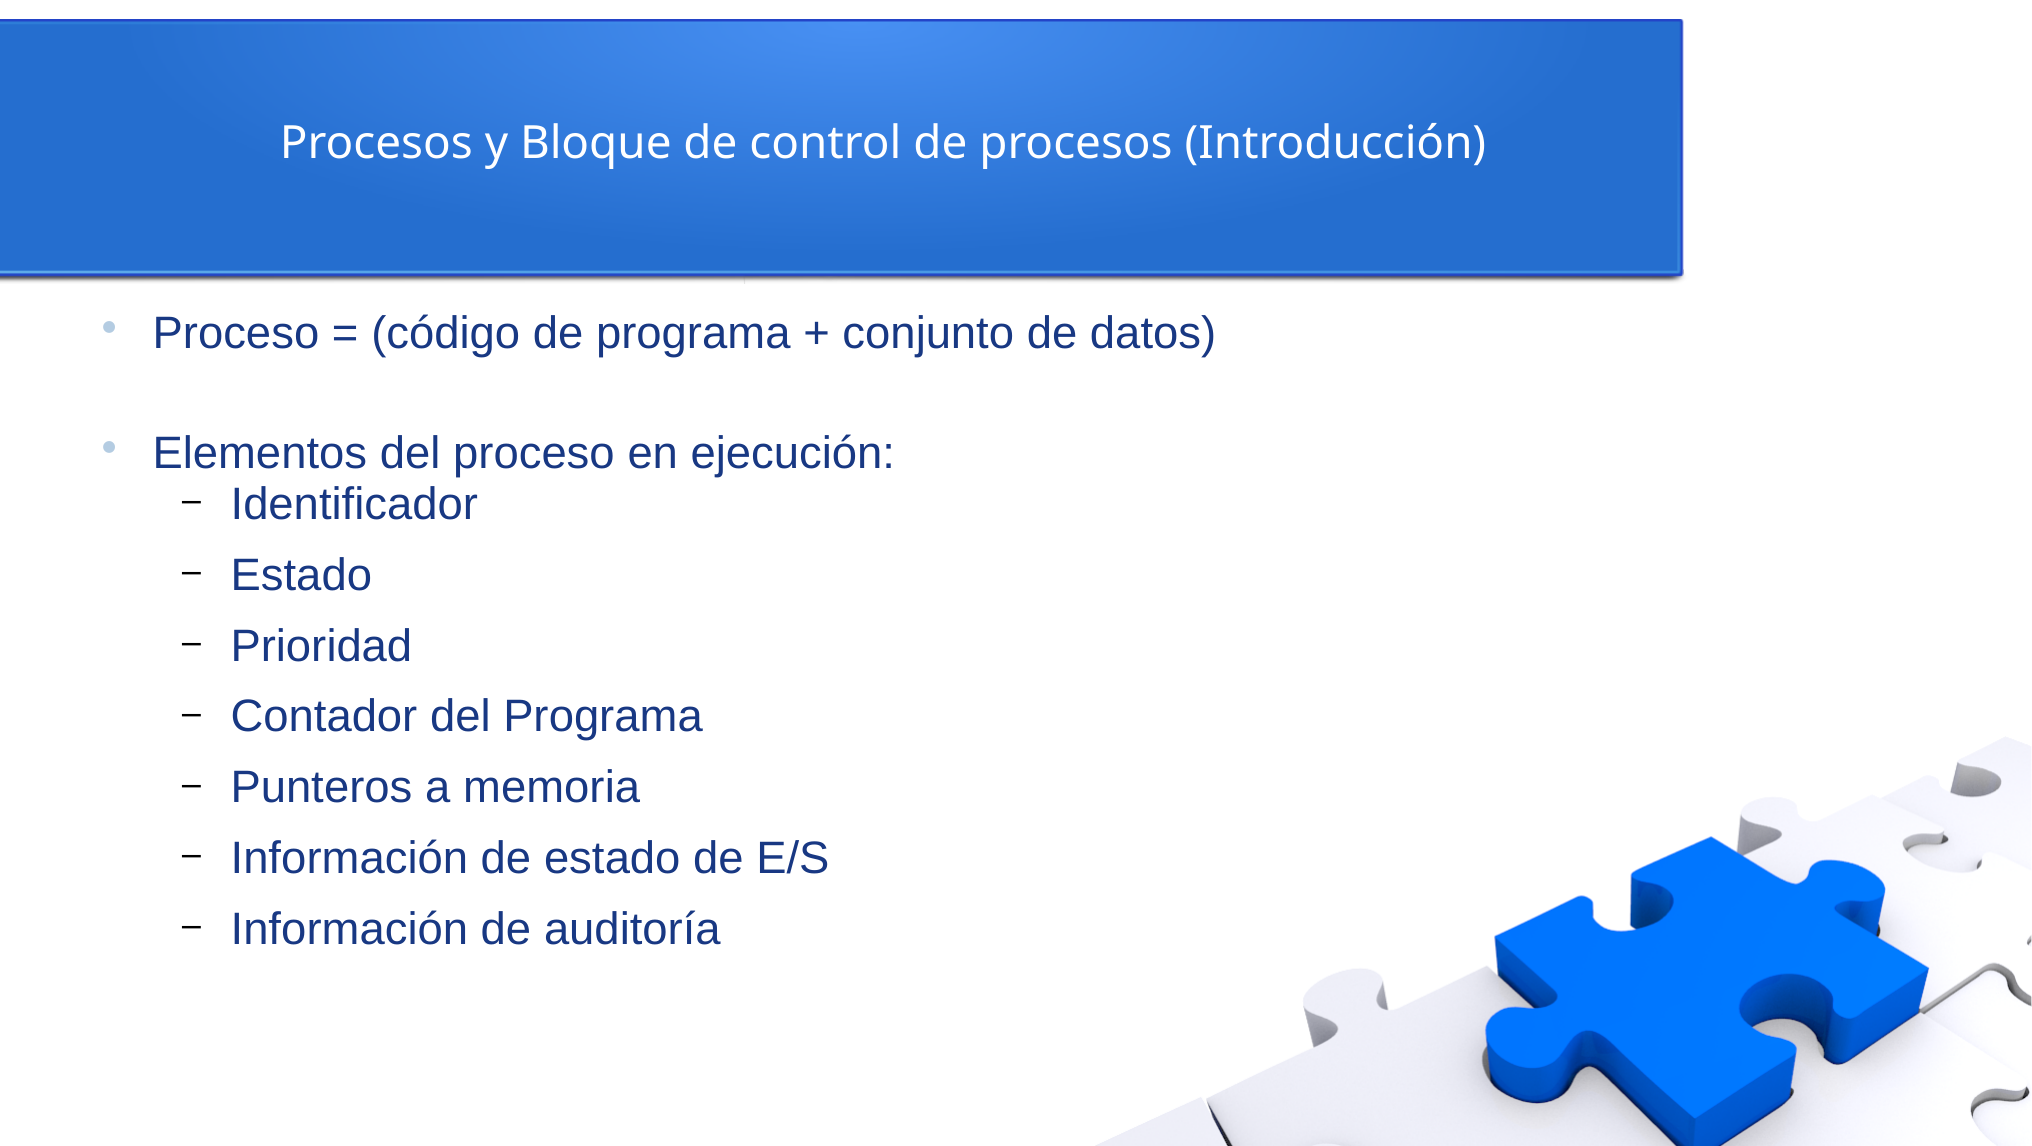

# Procesos y Bloque de control de procesos (Introducción)
Proceso = (código de programa + conjunto de datos)
Elementos del proceso en ejecución:
Identificador
Estado
Prioridad
Contador del Programa
Punteros a memoria
Información de estado de E/S
Información de auditoría